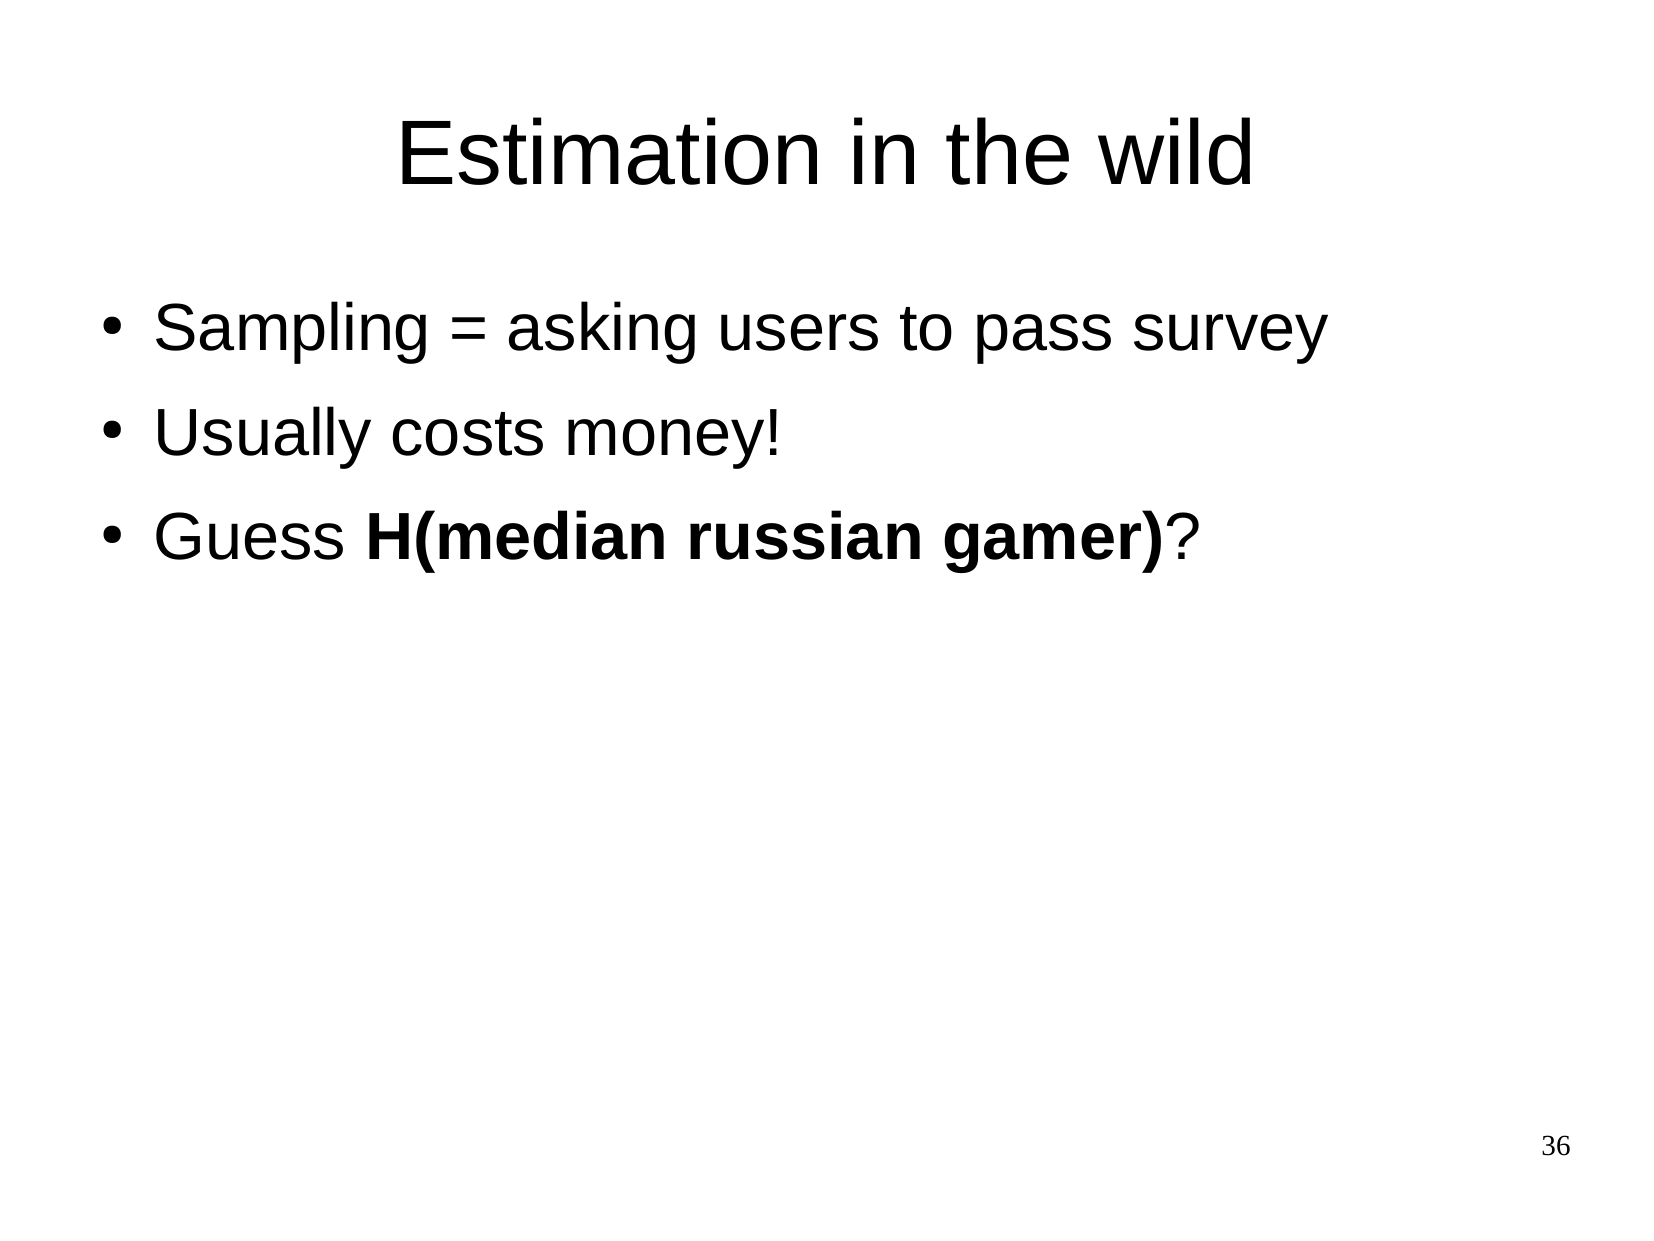

# Estimation in the wild
Sampling = asking users to pass survey
Usually costs money!
Guess H(median russian gamer)?
36